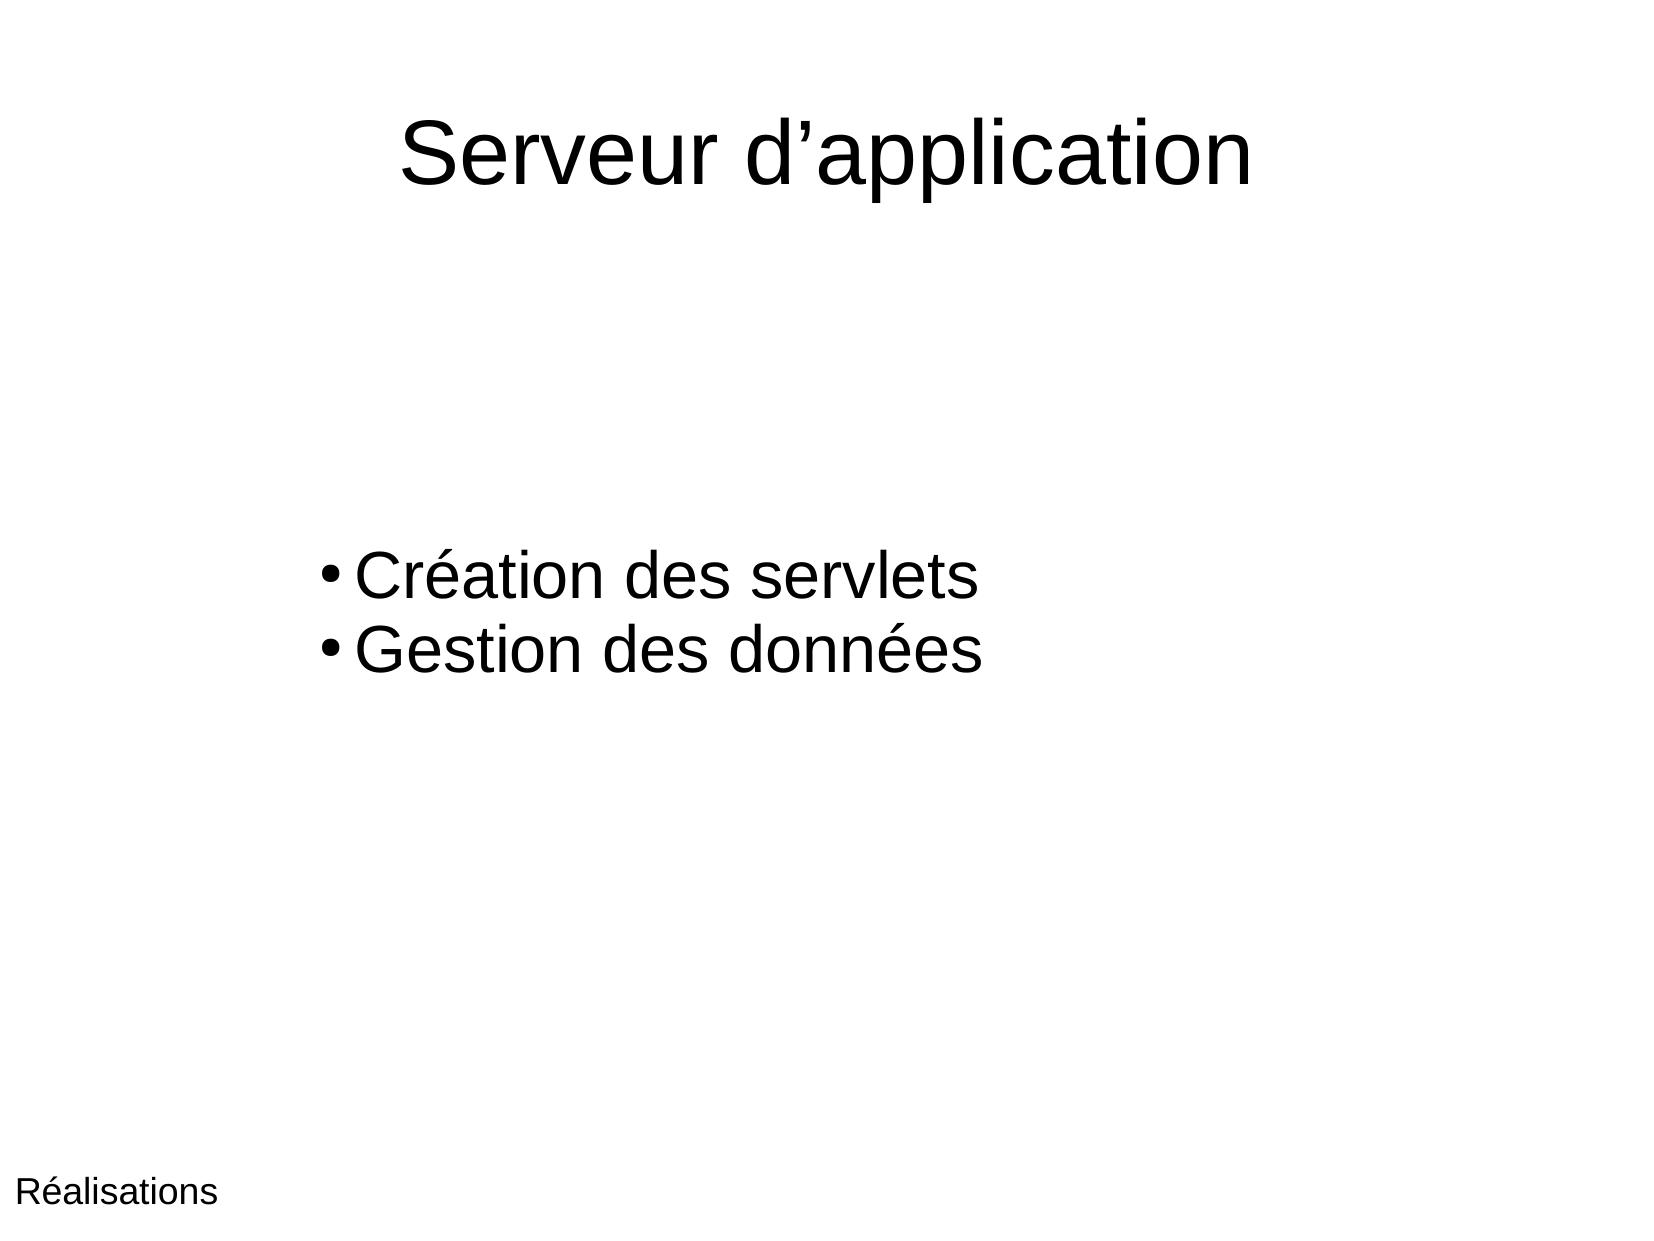

# Serveur d’application
Création des servlets
Gestion des données
Réalisations